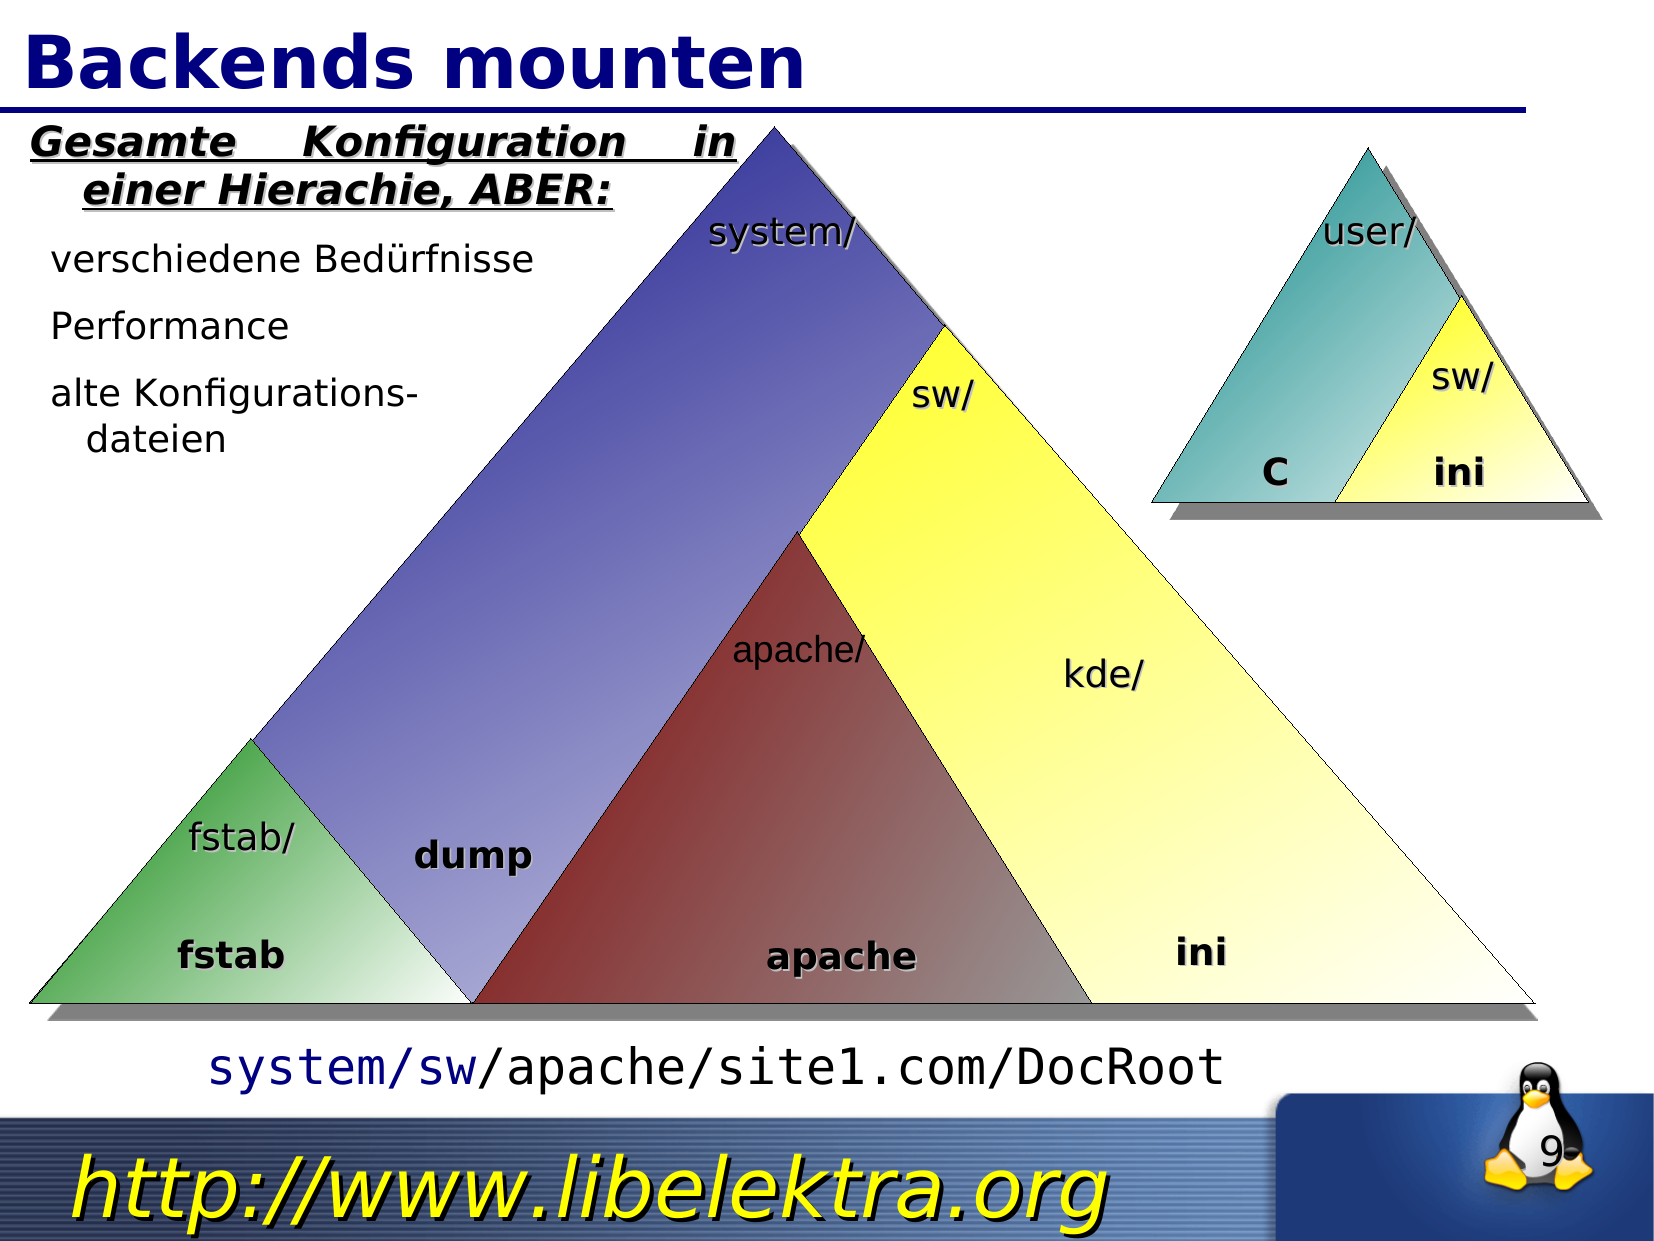

Backends mounten
# Gesamte Konfiguration in einer Hierachie, ABER:
verschiedene Bedürfnisse
Performance
alte Konfigurations-
dateien
system/
user/
sw/
sw/
C
ini
apache/
kde/
fstab/
dump
ini
fstab
apache
system/sw/apache/site1.com/DocRoot